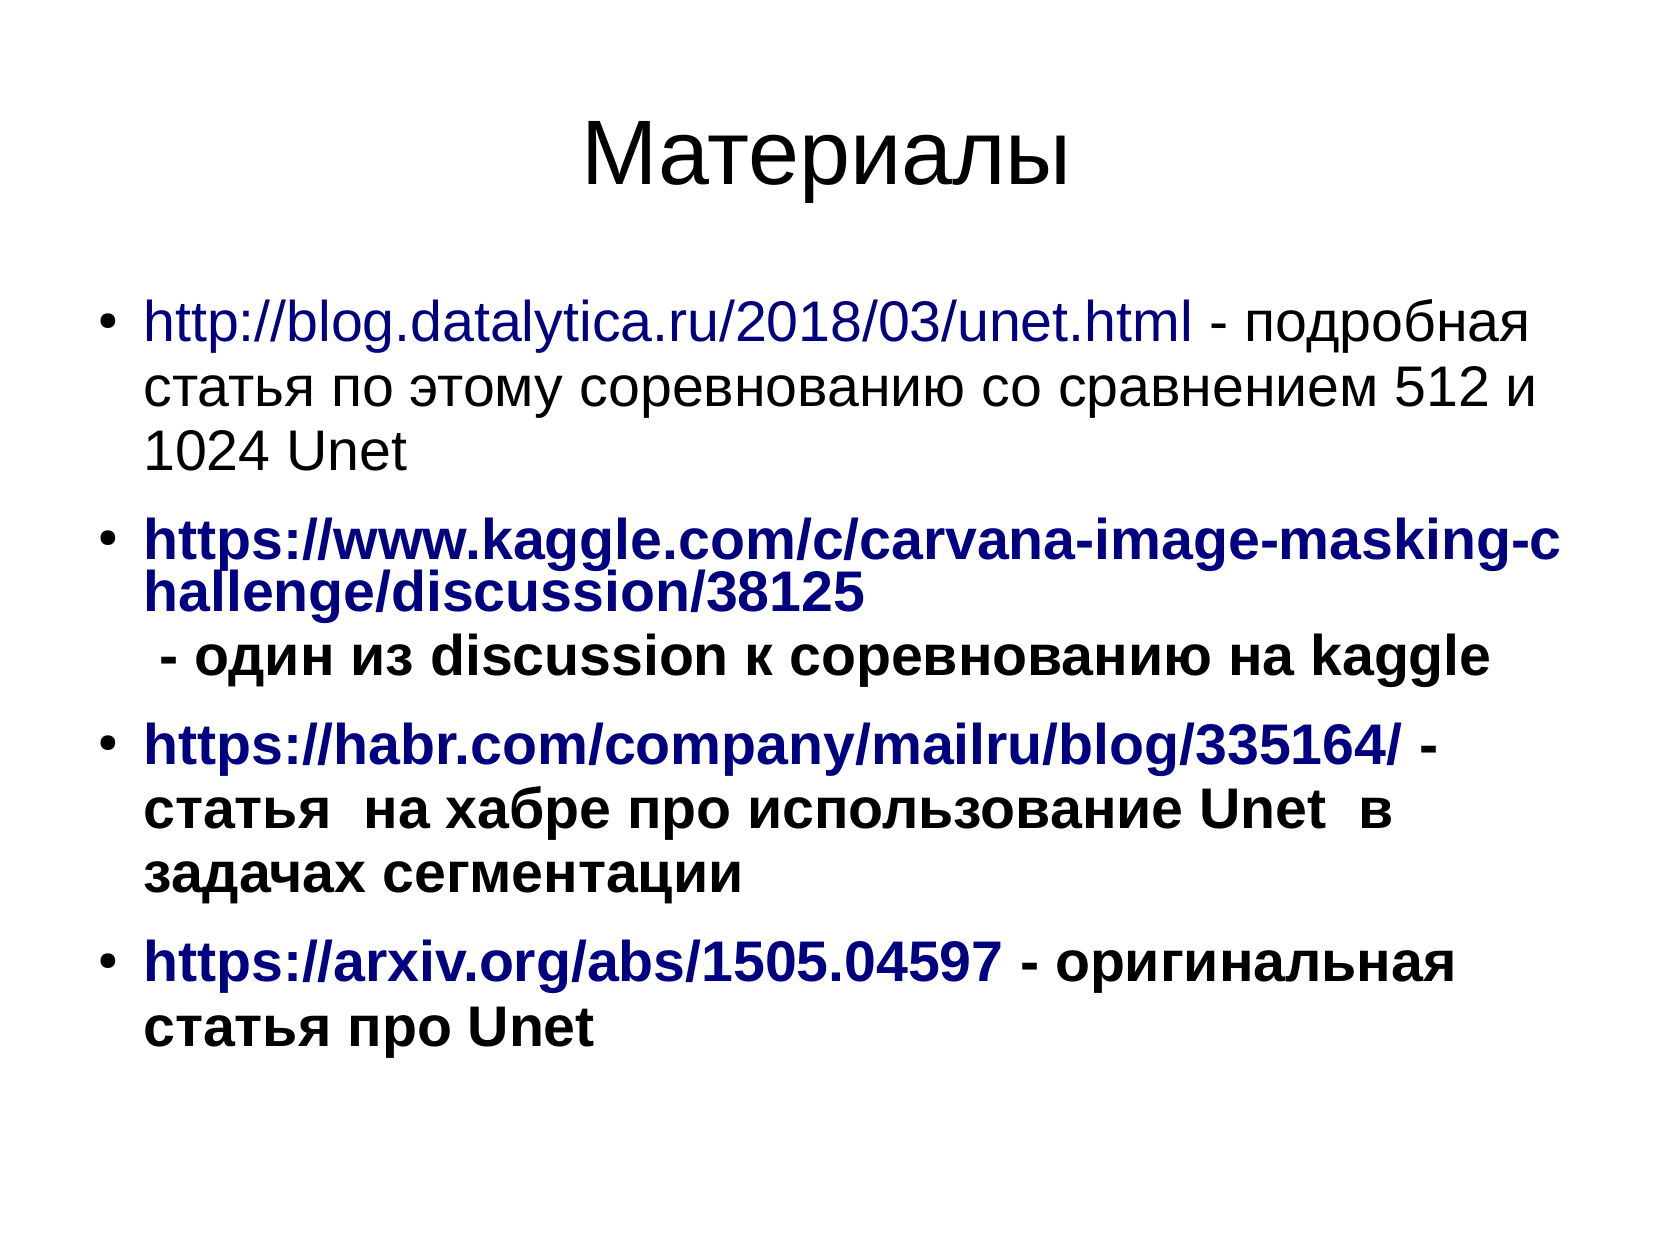

# Материалы
http://blog.datalytica.ru/2018/03/unet.html - подробная статья по этому соревнованию со сравнением 512 и 1024 Unet
https://www.kaggle.com/c/carvana-image-masking-challenge/discussion/38125 - один из discussion к соревнованию на kaggle
https://habr.com/company/mailru/blog/335164/ - статья на хабре про использование Unet в задачах сегментации
https://arxiv.org/abs/1505.04597 - оригинальная статья про Unet